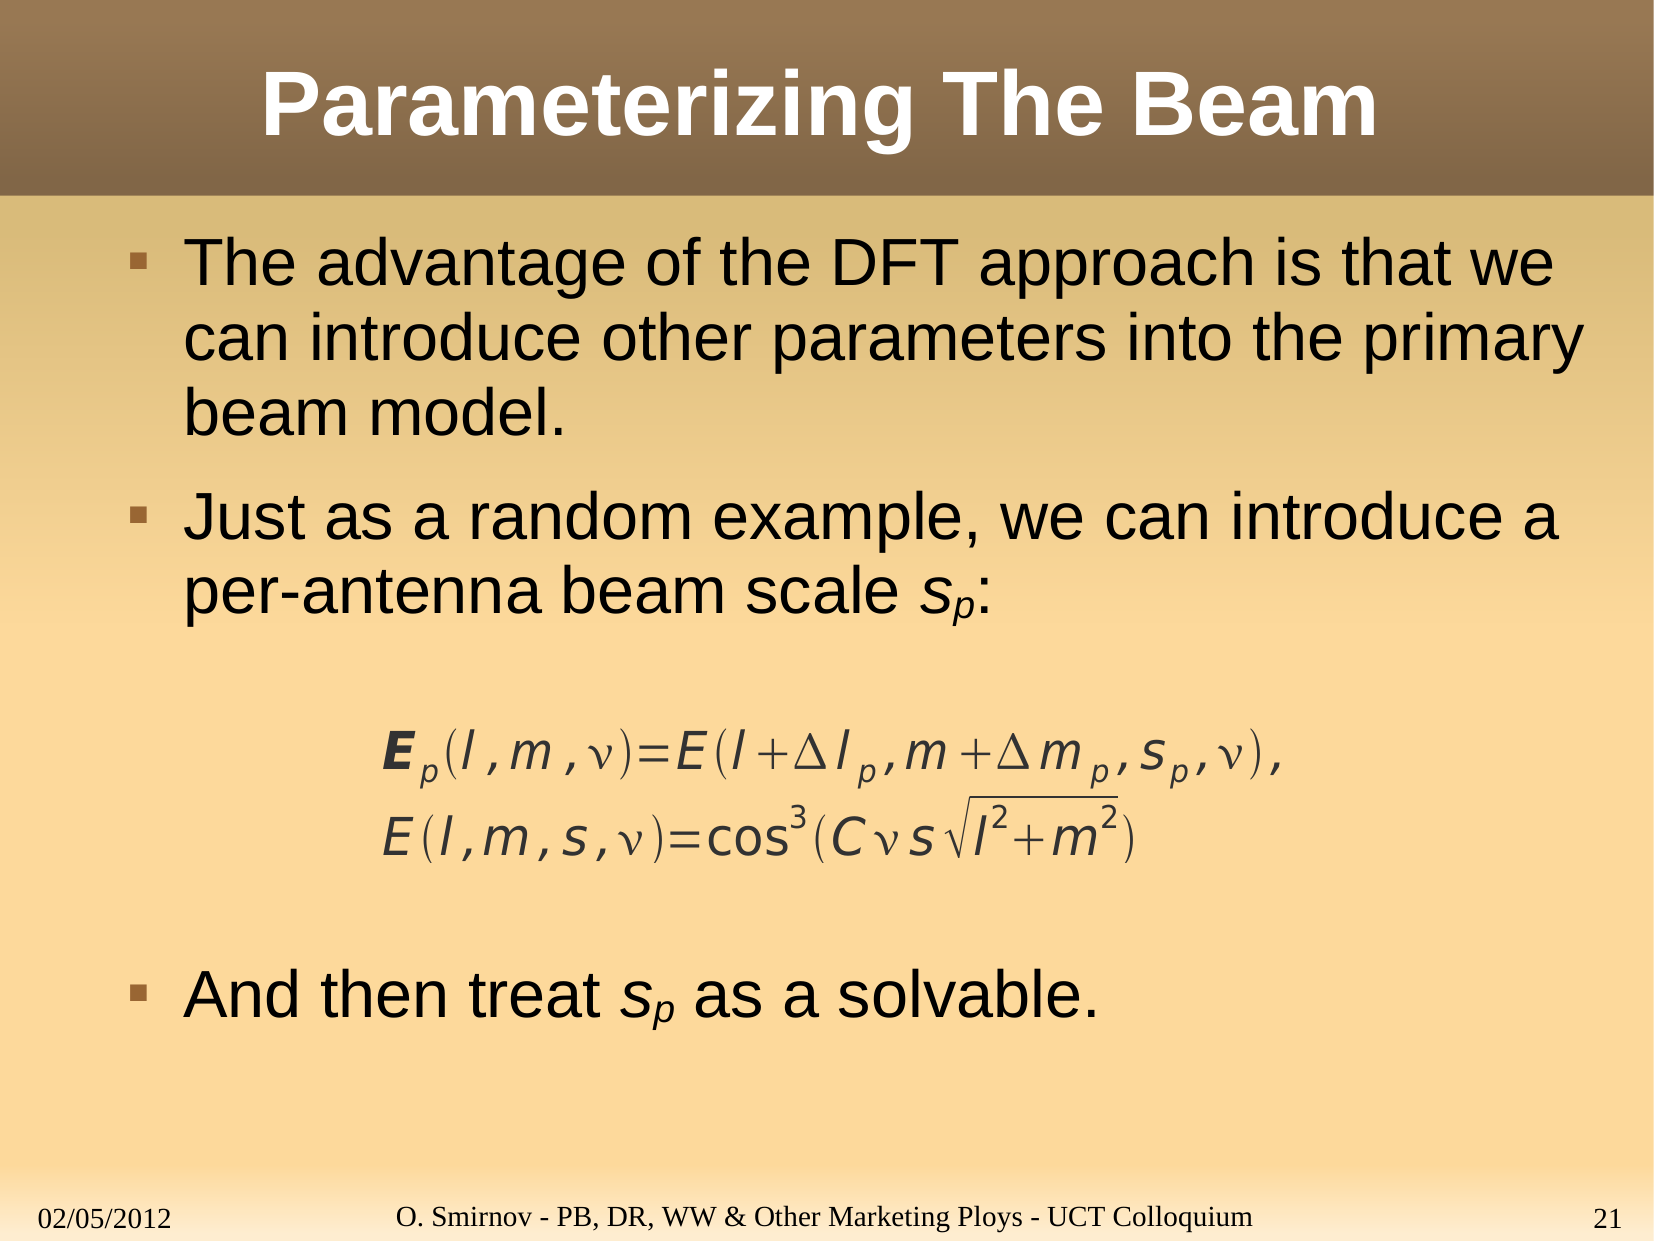

# Parameterizing The Beam
The advantage of the DFT approach is that we can introduce other parameters into the primary beam model.
Just as a random example, we can introduce a per-antenna beam scale sp:
And then treat sp as a solvable.
O. Smirnov - PB, DR, WW & Other Marketing Ploys - UCT Colloquium
02/05/2012
21